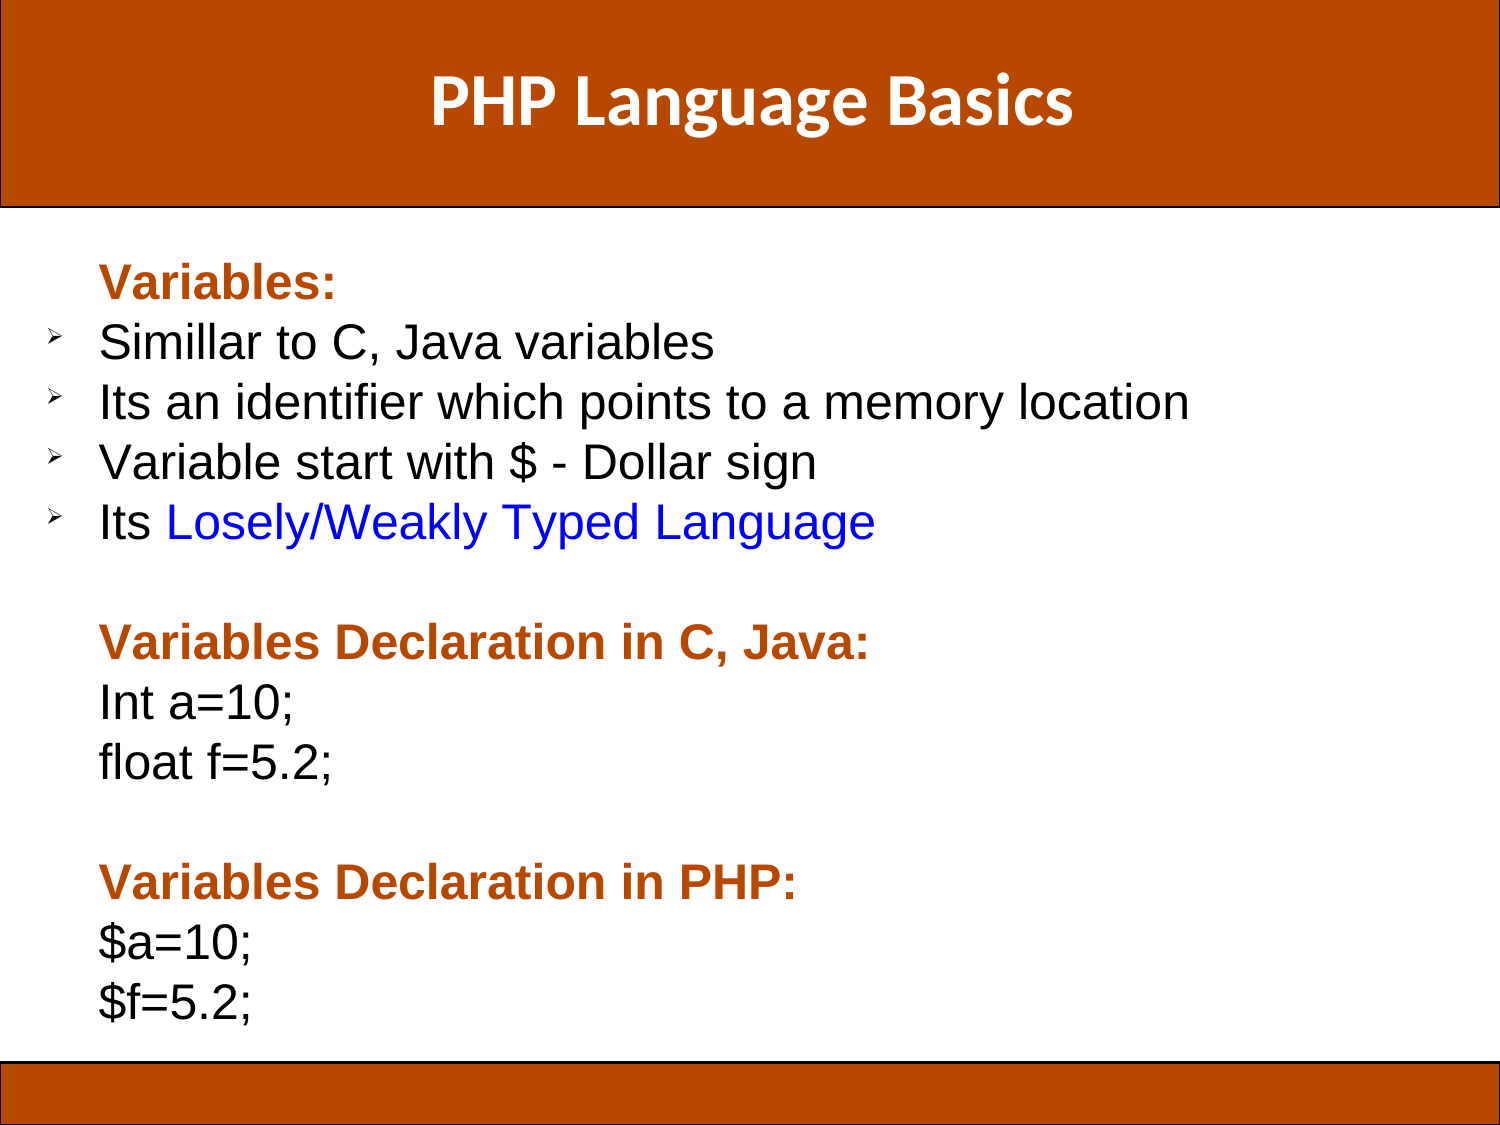

PHP Language Basics
#
Variables:
Simillar to C, Java variables
Its an identifier which points to a memory location
Variable start with $ - Dollar sign
Its Losely/Weakly Typed Language
Variables Declaration in C, Java:
Int a=10;
float f=5.2;
Variables Declaration in PHP:
$a=10;
$f=5.2;